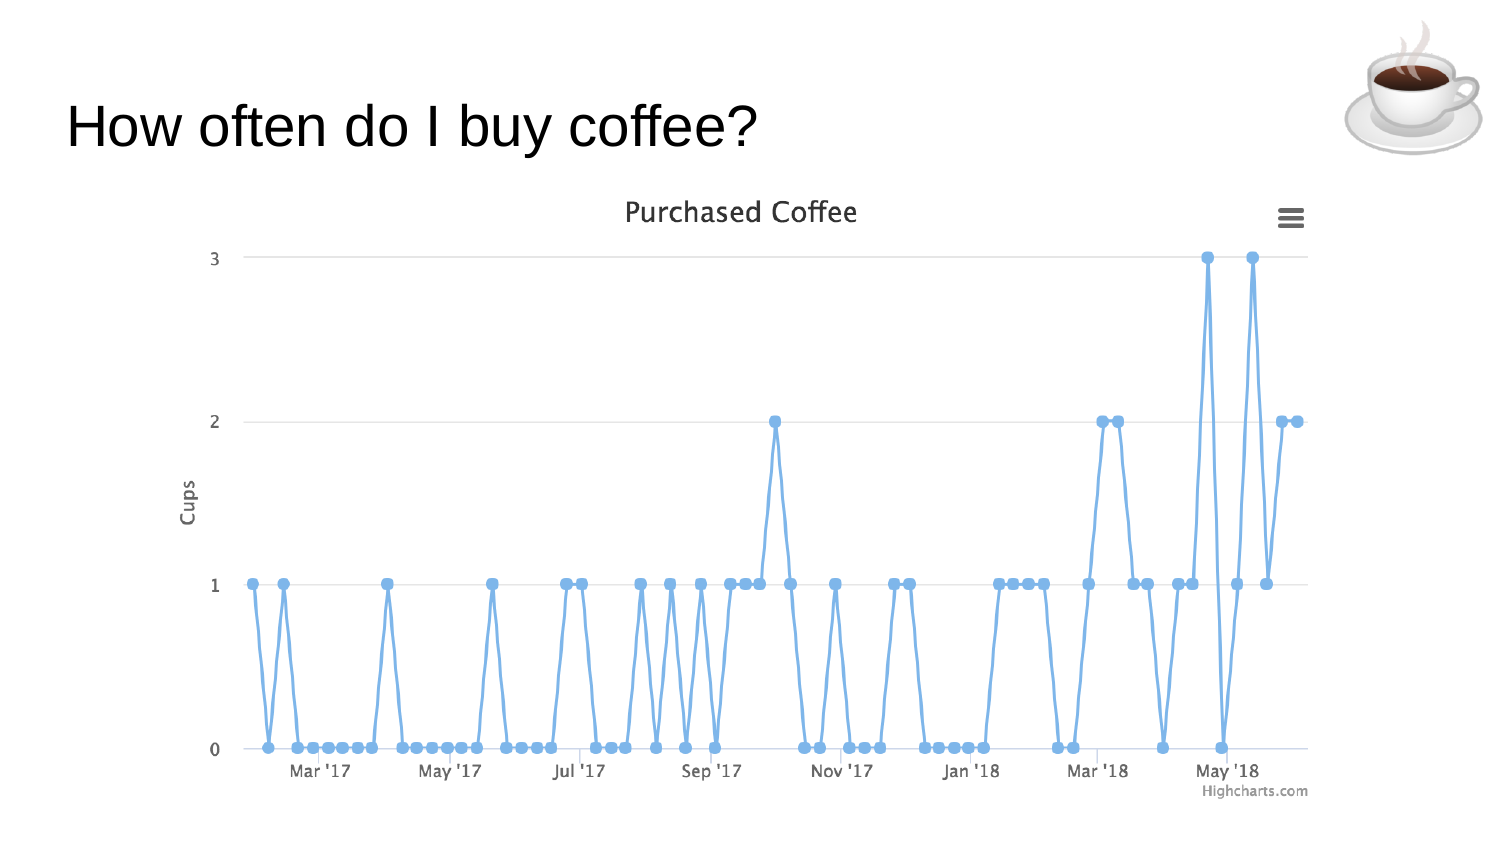

# How often do I buy coffee?